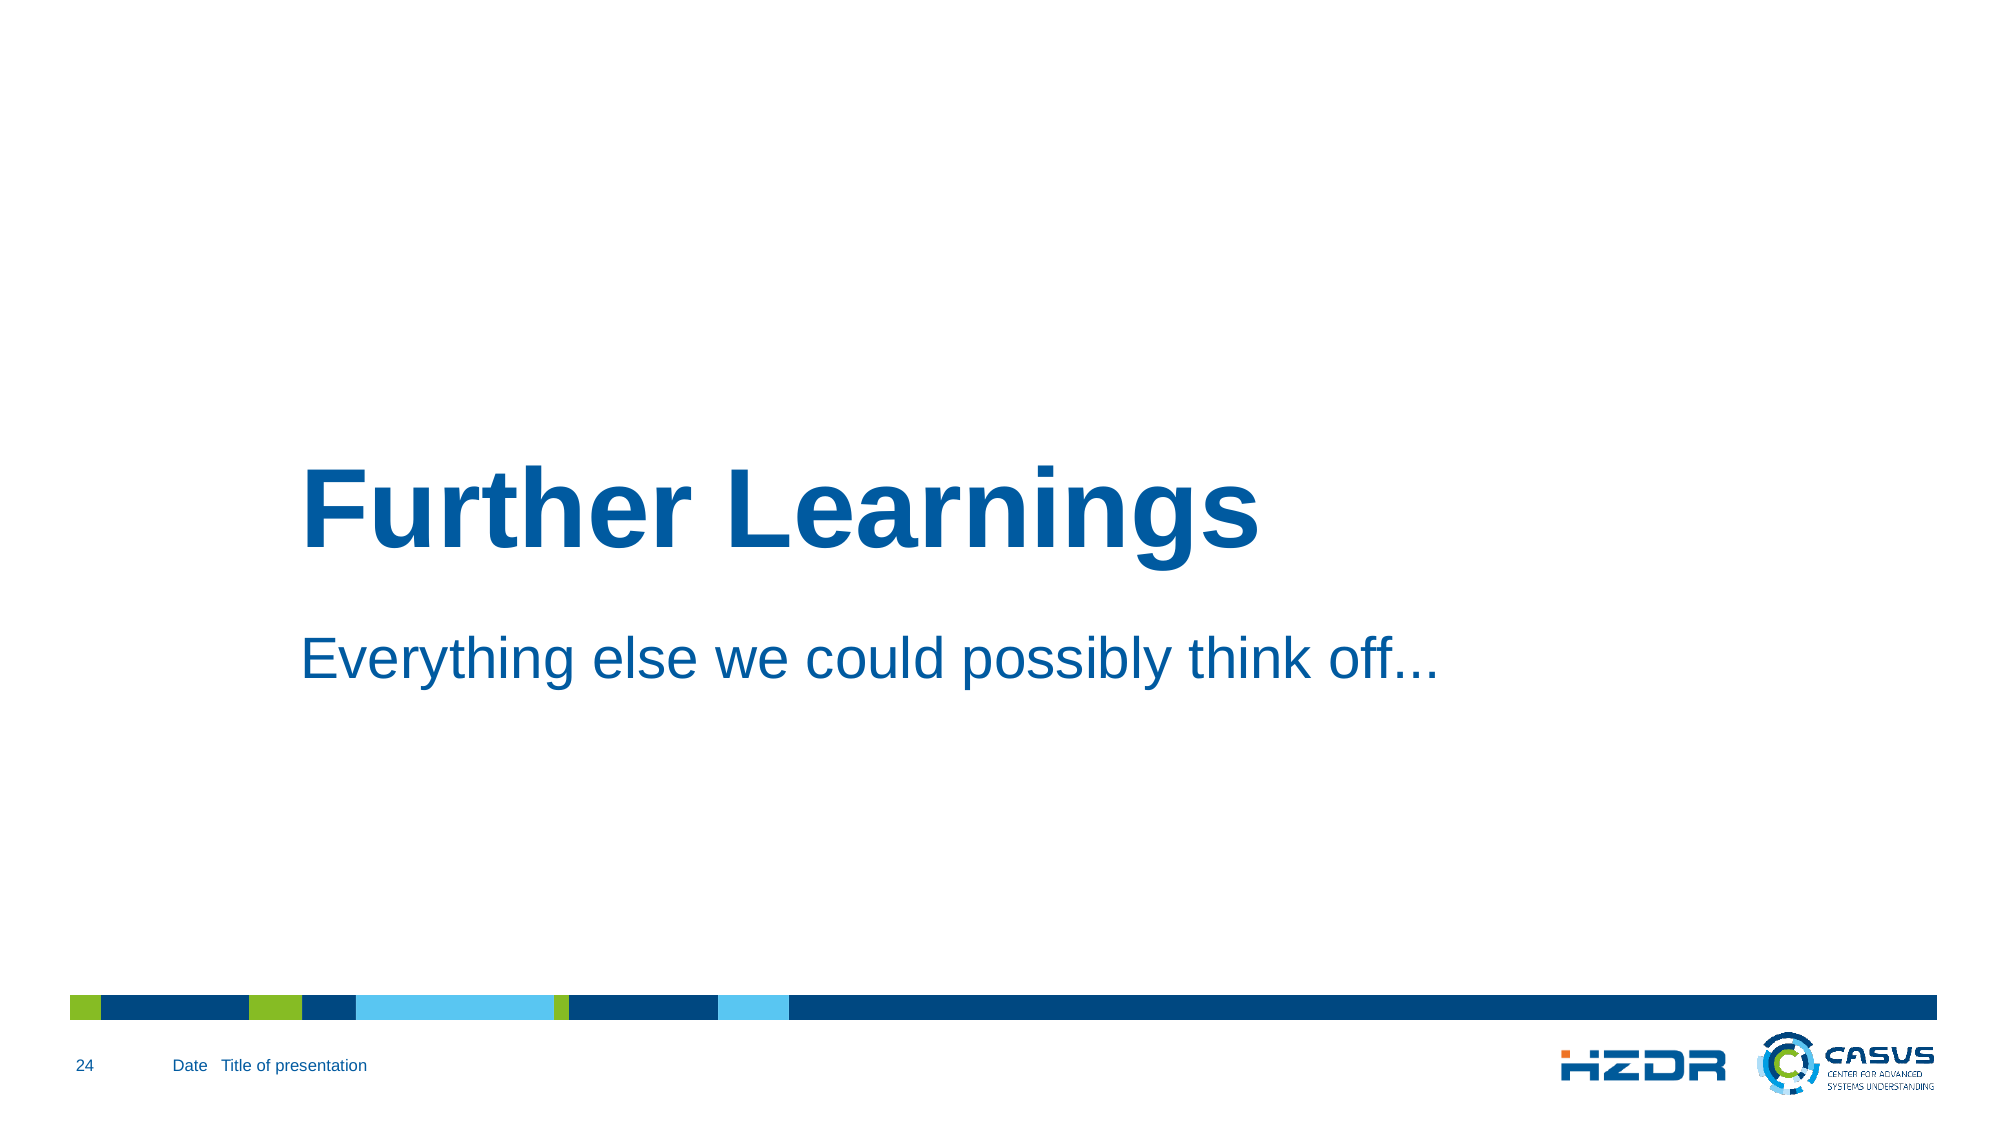

# Further Learnings
Everything else we could possibly think off...
24
Date
Title of presentation